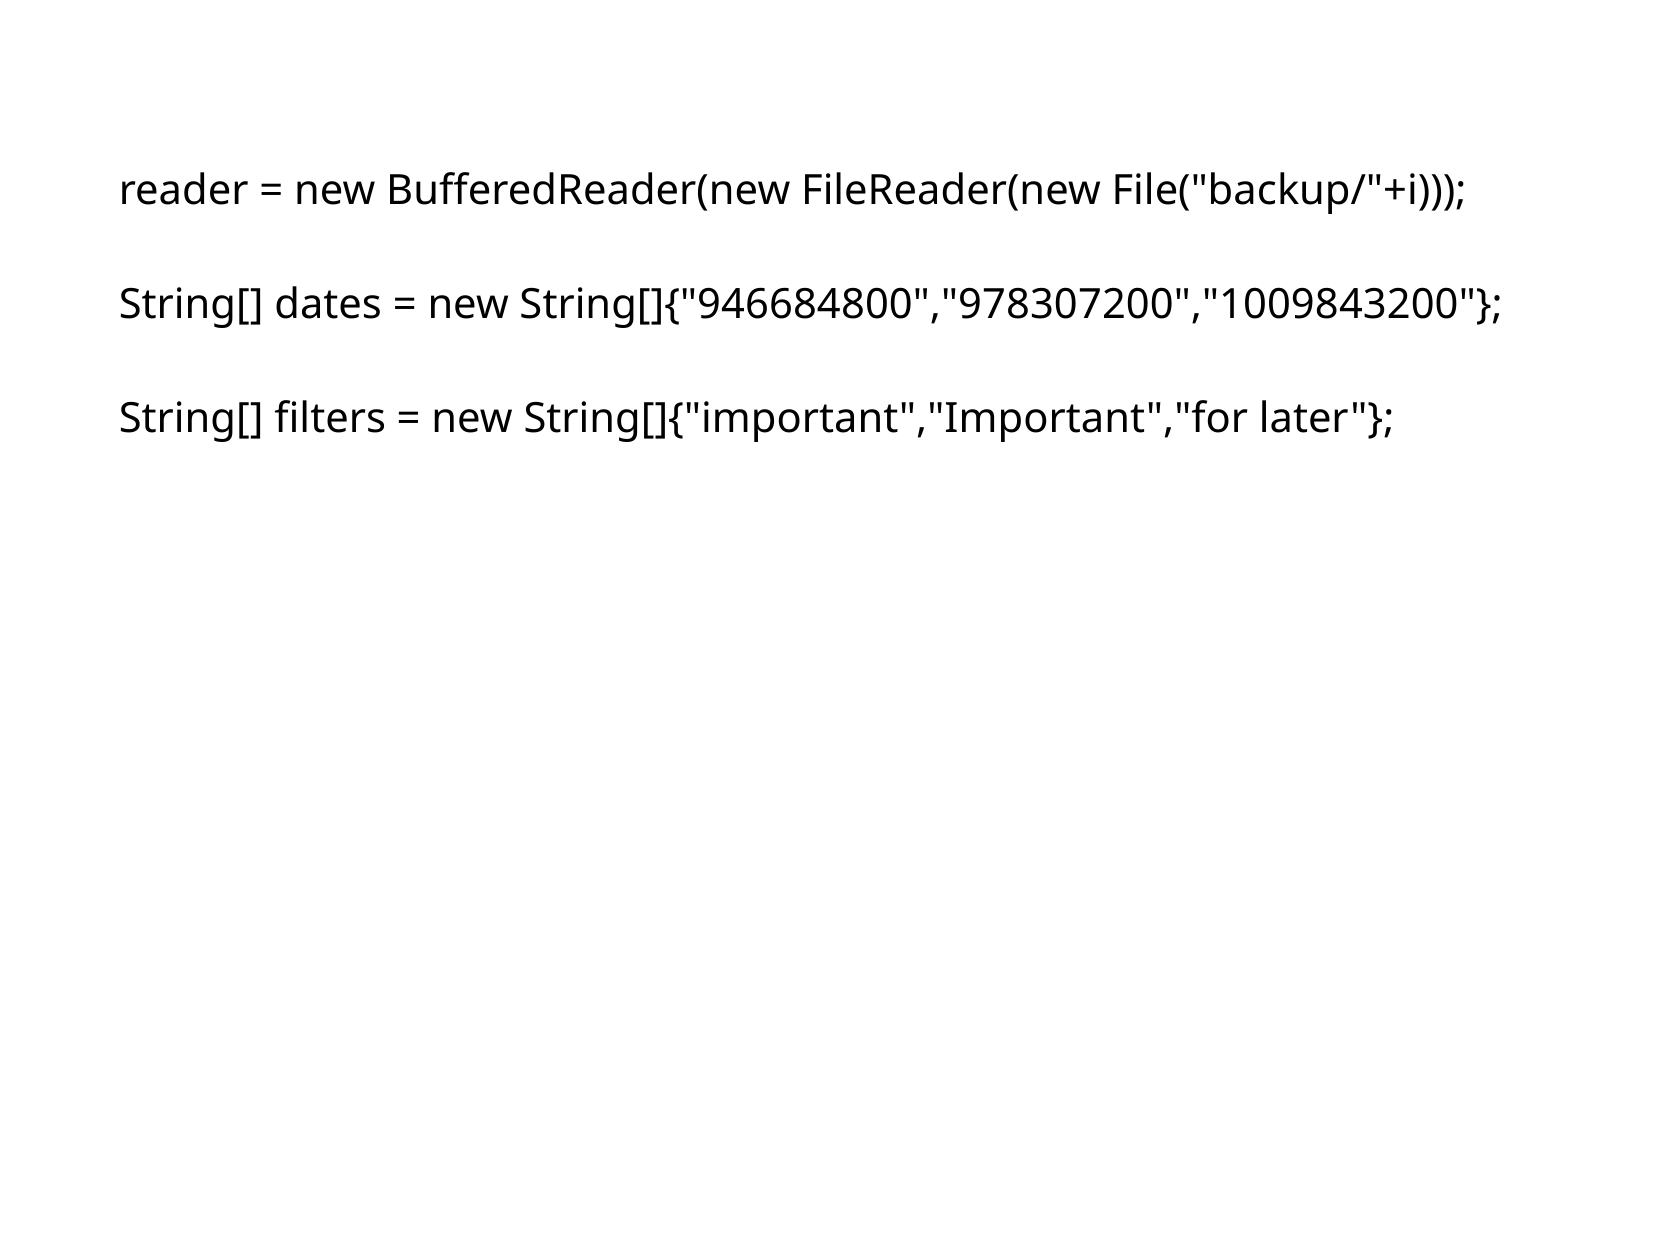

# reader = new BufferedReader(new FileReader(new File("backup/"+i)));
String[] dates = new String[]{"946684800","978307200","1009843200"};
String[] filters = new String[]{"important","Important","for later"};